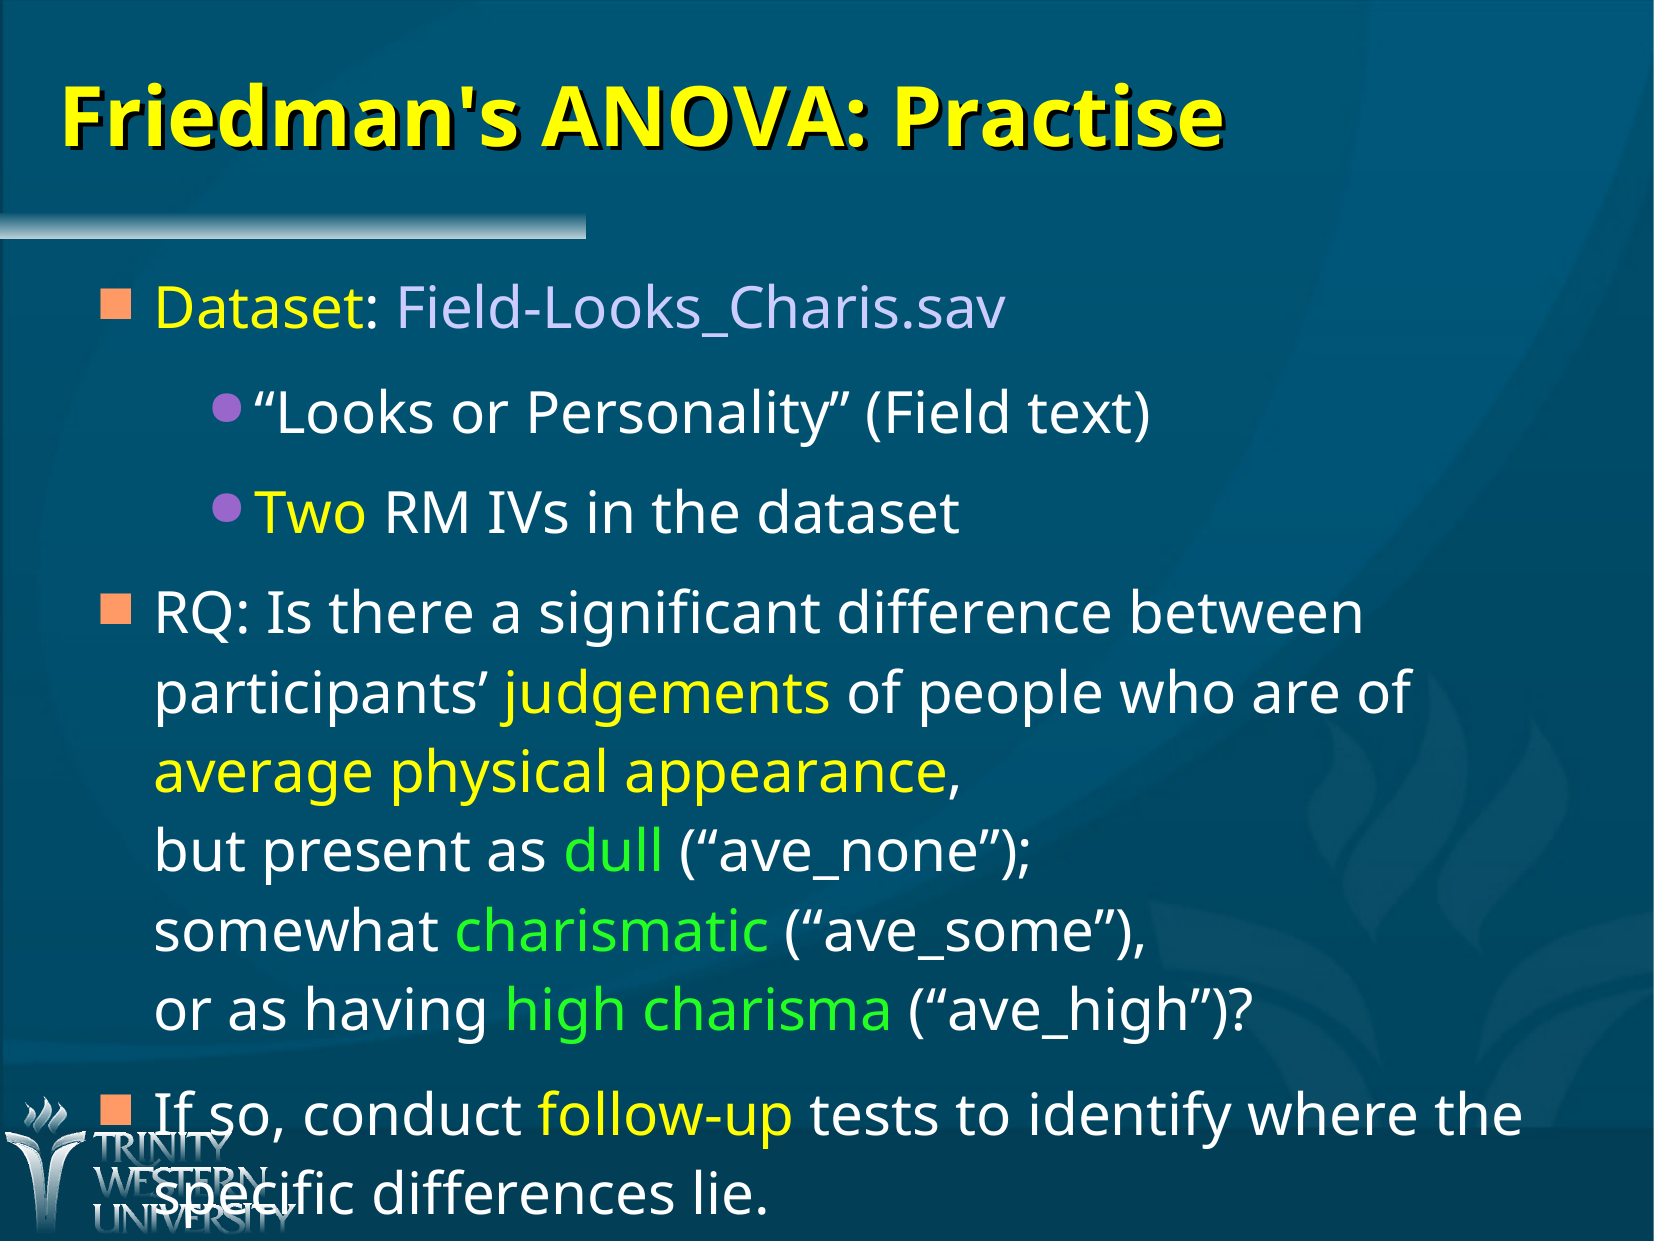

# Friedman's ANOVA: Practise
Dataset: Field-Looks_Charis.sav
“Looks or Personality” (Field text)
Two RM IVs in the dataset
RQ: Is there a significant difference between participants’ judgements of people who are of average physical appearance,
but present as dull (“ave_none”);
somewhat charismatic (“ave_some”),
or as having high charisma (“ave_high”)?
If so, conduct follow-up tests to identify where the specific differences lie.